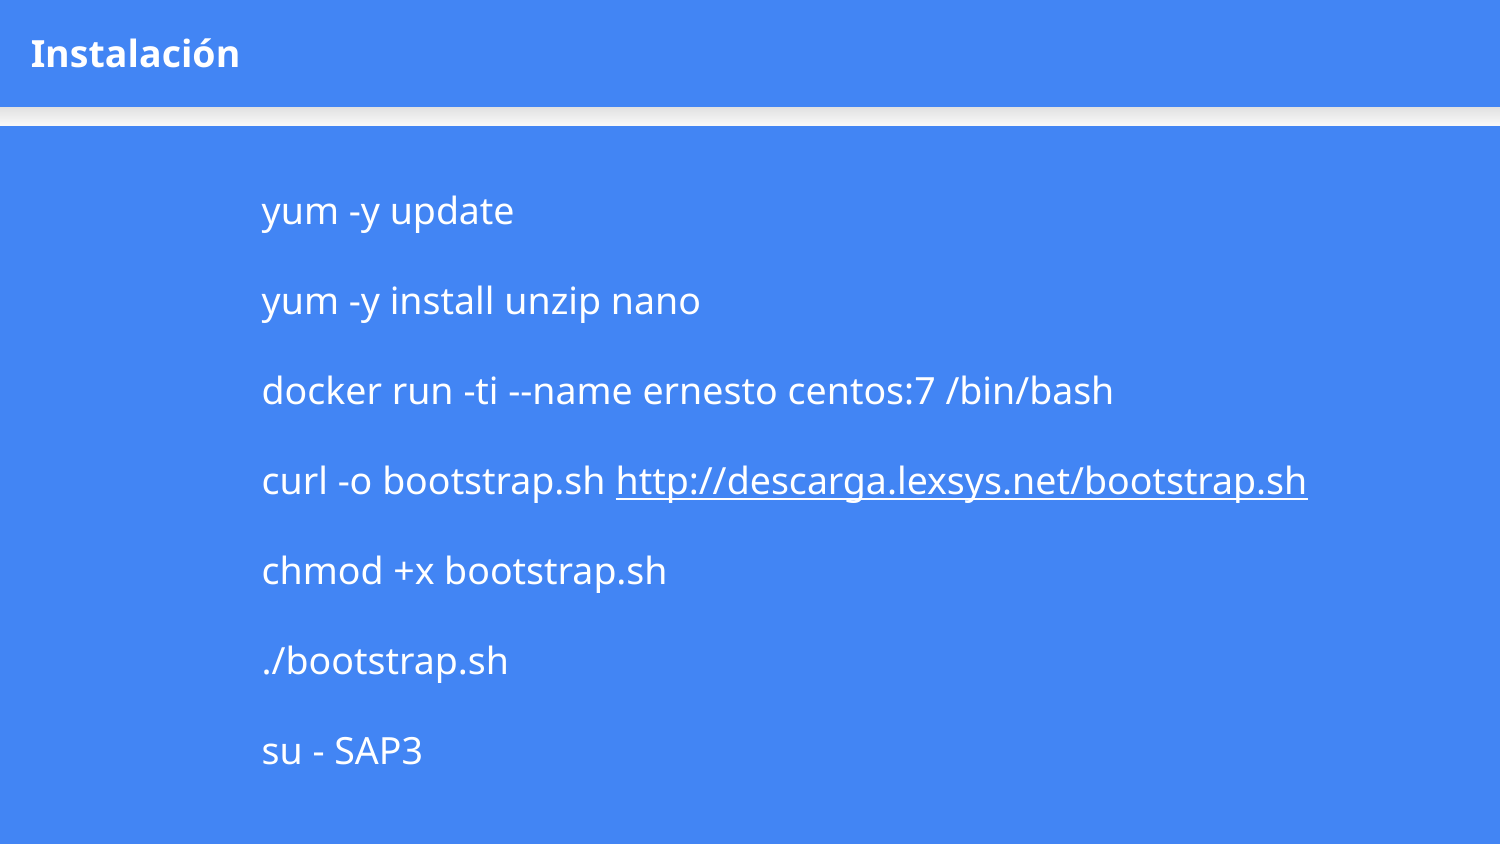

Instalación
yum -y update
yum -y install unzip nano
docker run -ti --name ernesto centos:7 /bin/bash
curl -o bootstrap.sh http://descarga.lexsys.net/bootstrap.sh
chmod +x bootstrap.sh
./bootstrap.sh
su - SAP3